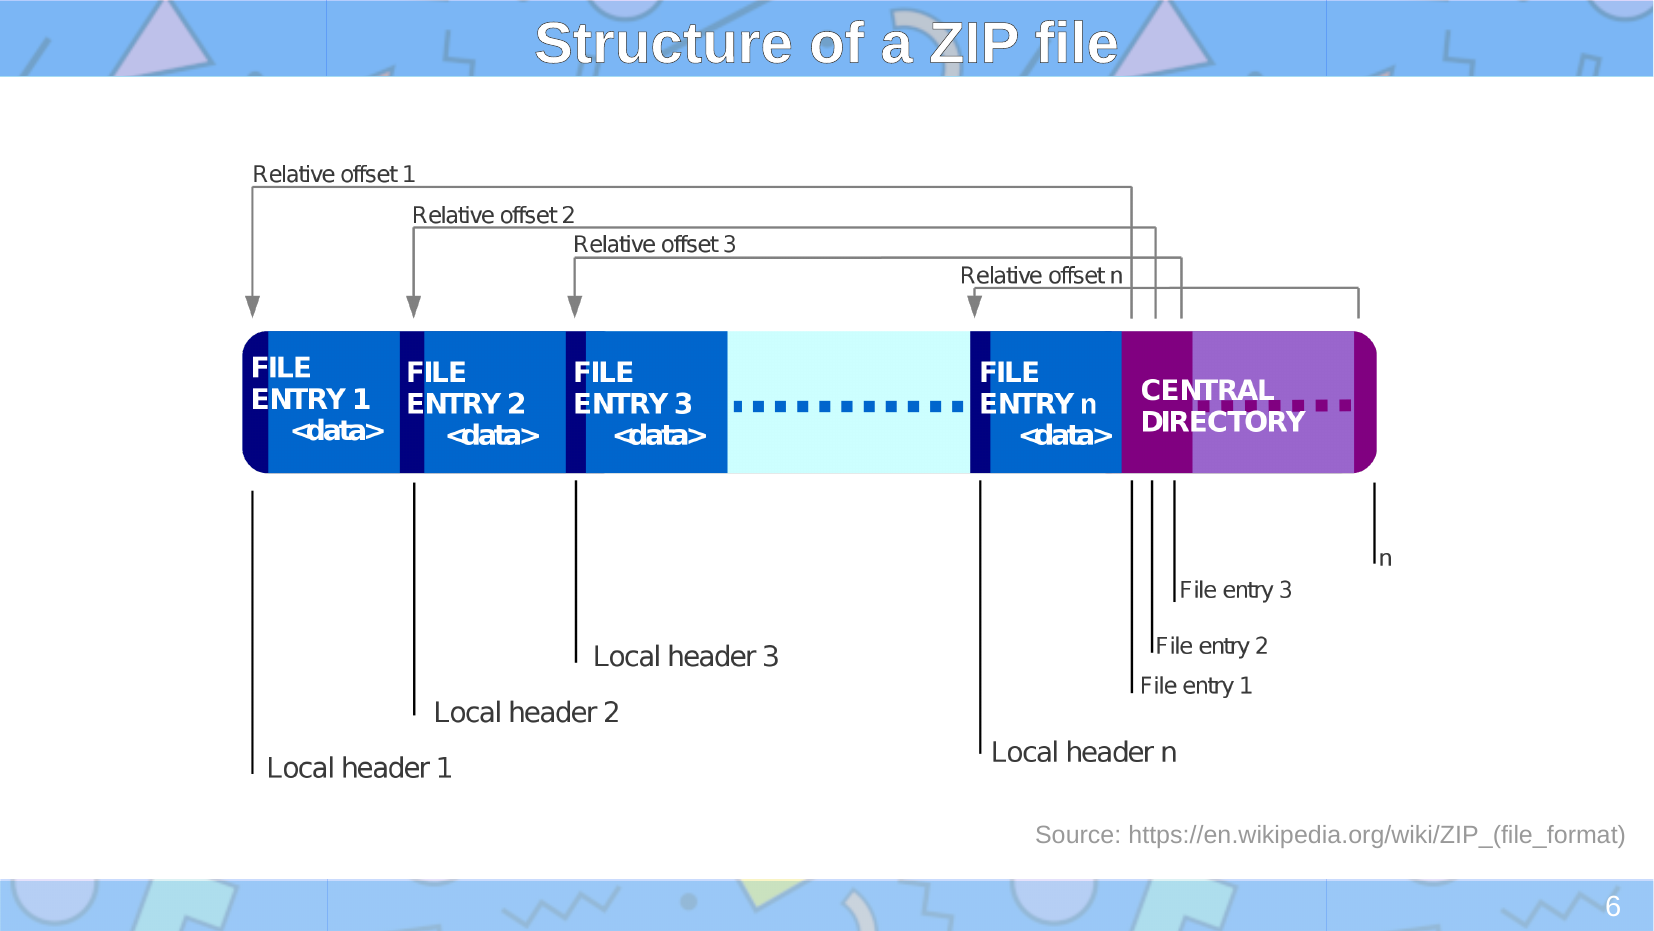

# Structure of a ZIP file
Source: https://en.wikipedia.org/wiki/ZIP_(file_format)
6